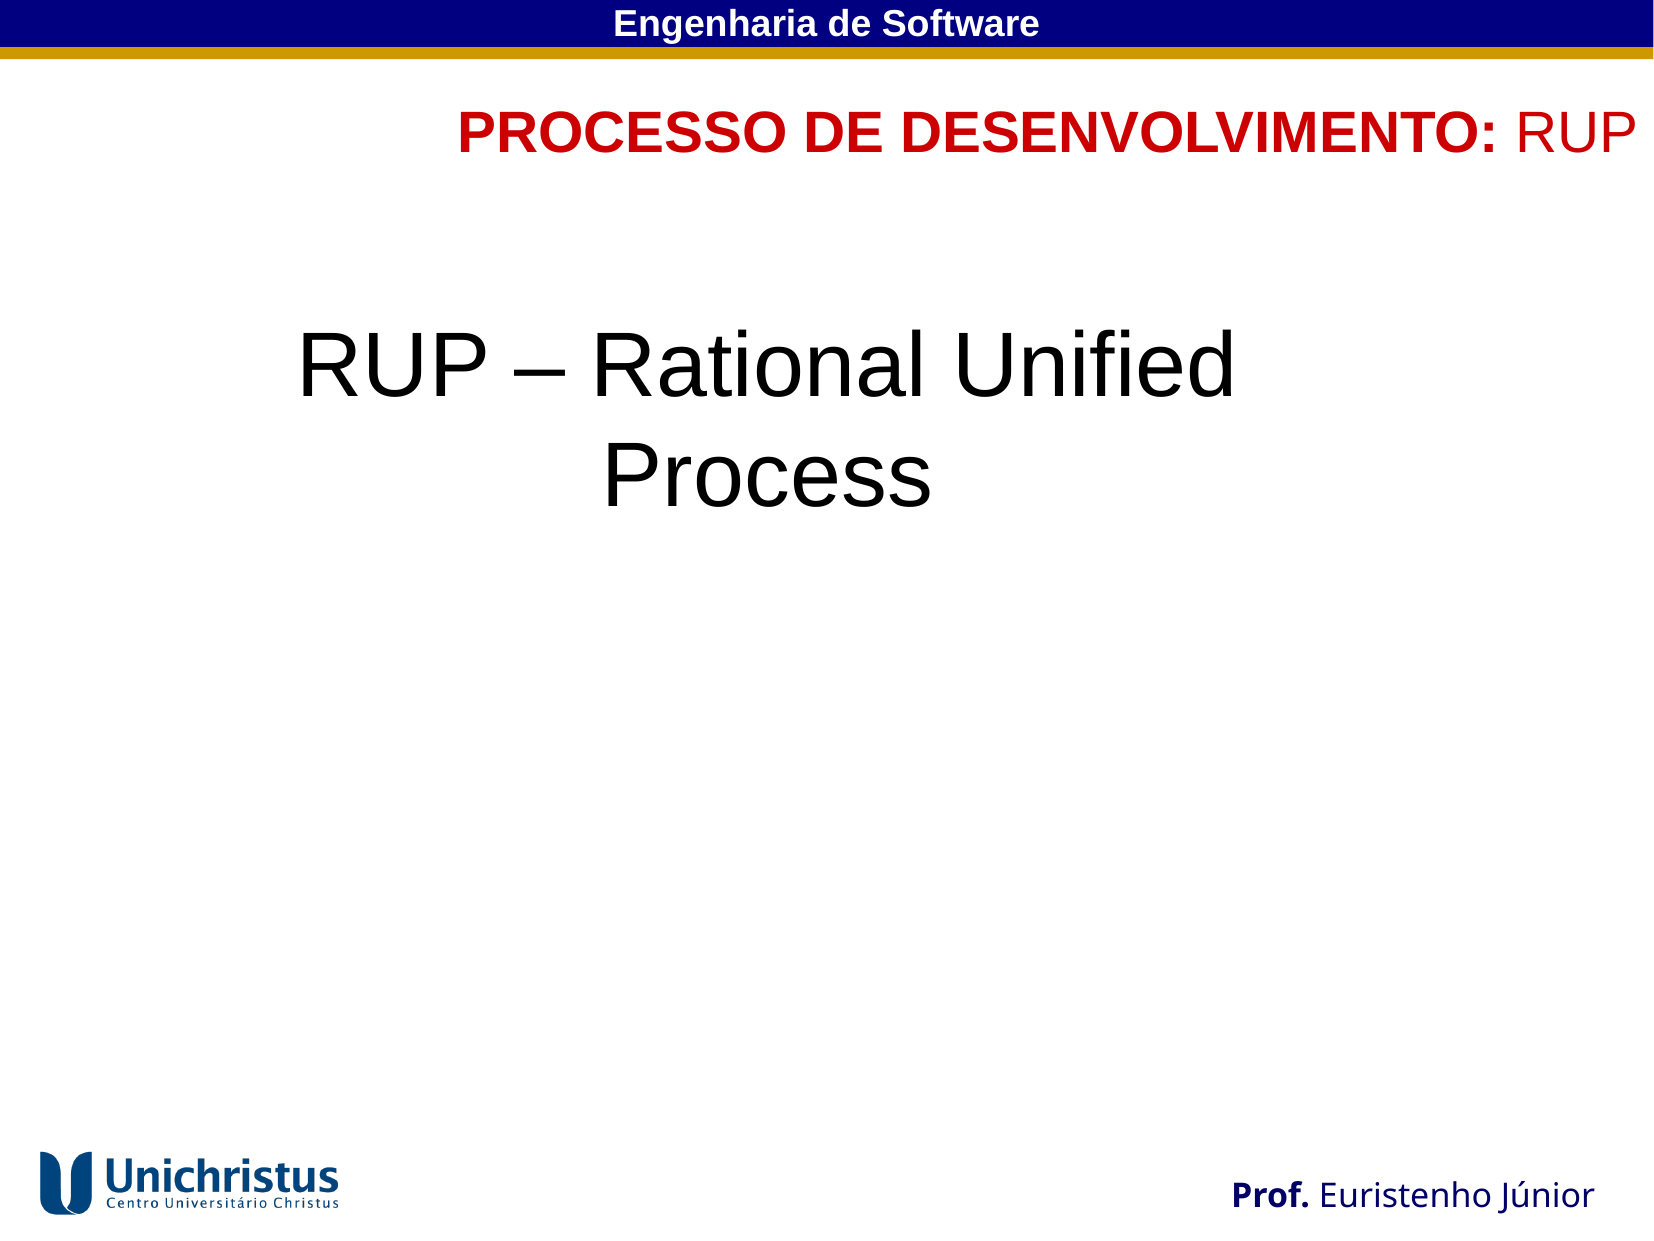

Engenharia de Software
PROCESSO DE DESENVOLVIMENTO: RUP
# RUP – Rational Unified Process
Prof. Euristenho Júnior